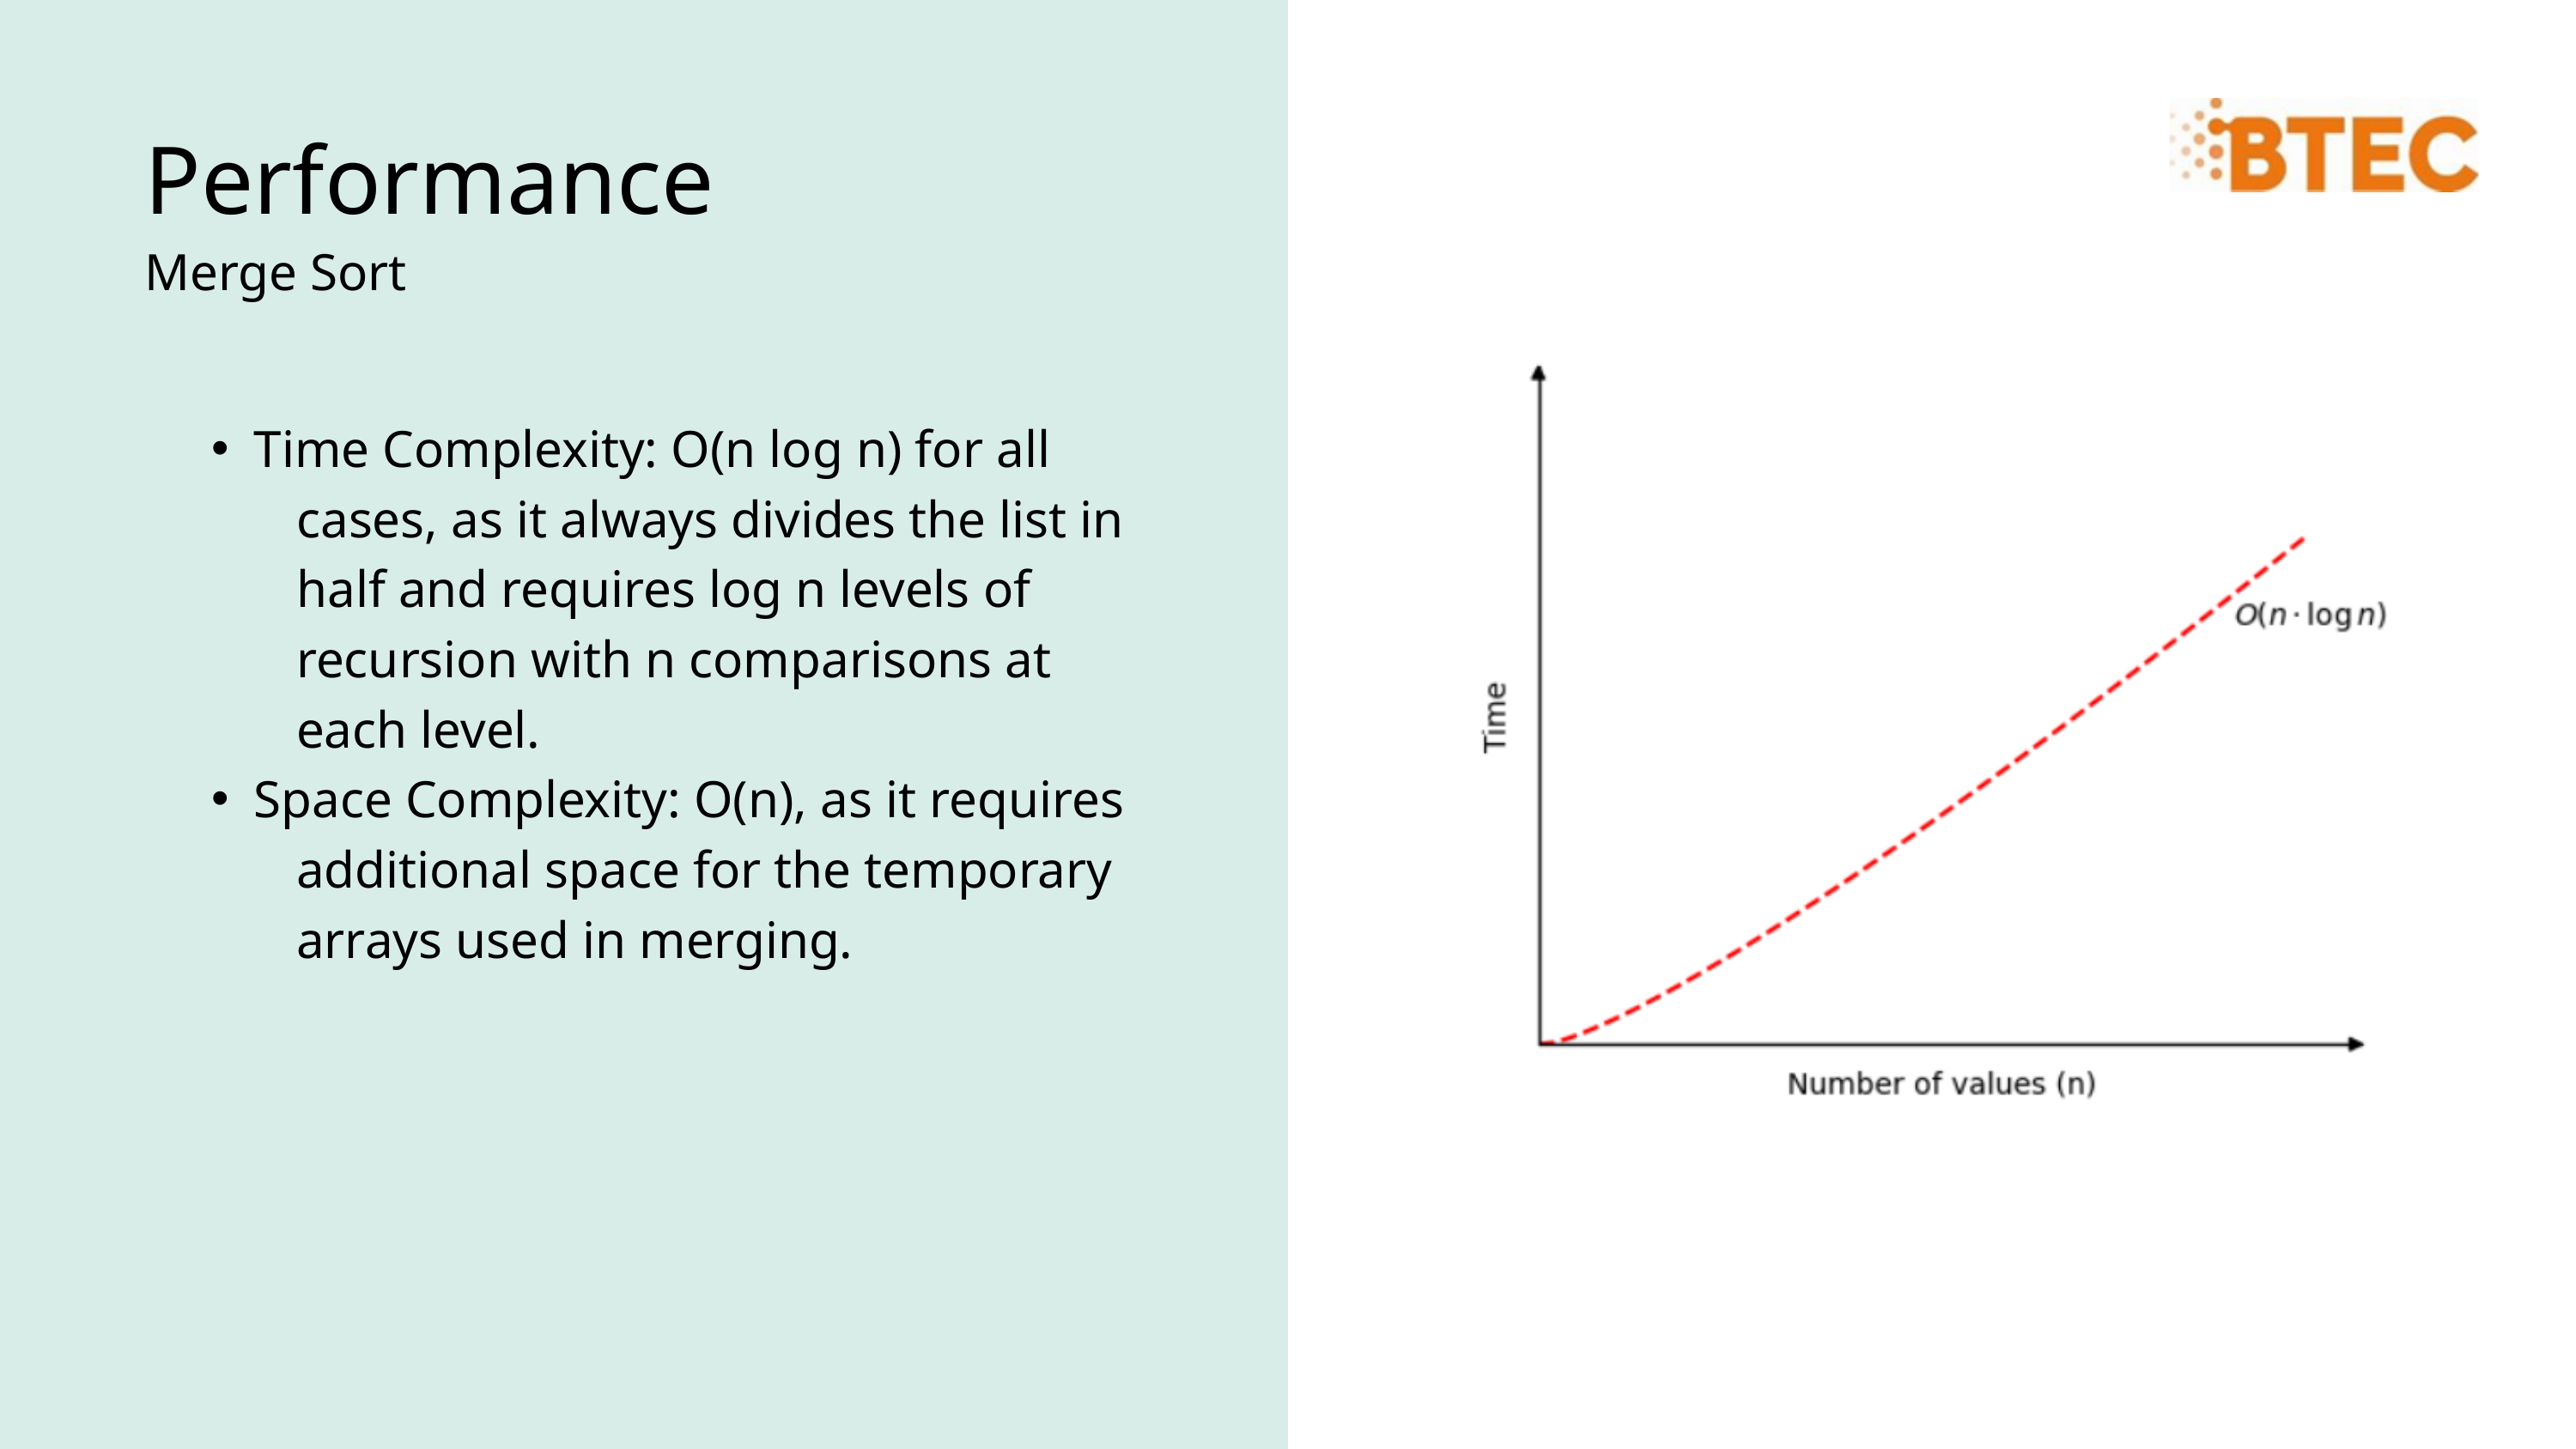

Performance
Merge Sort
Time Complexity: O(n log n) for all cases, as it always divides the list in half and requires log n levels of recursion with n comparisons at each level.
Space Complexity: O(n), as it requires additional space for the temporary arrays used in merging.